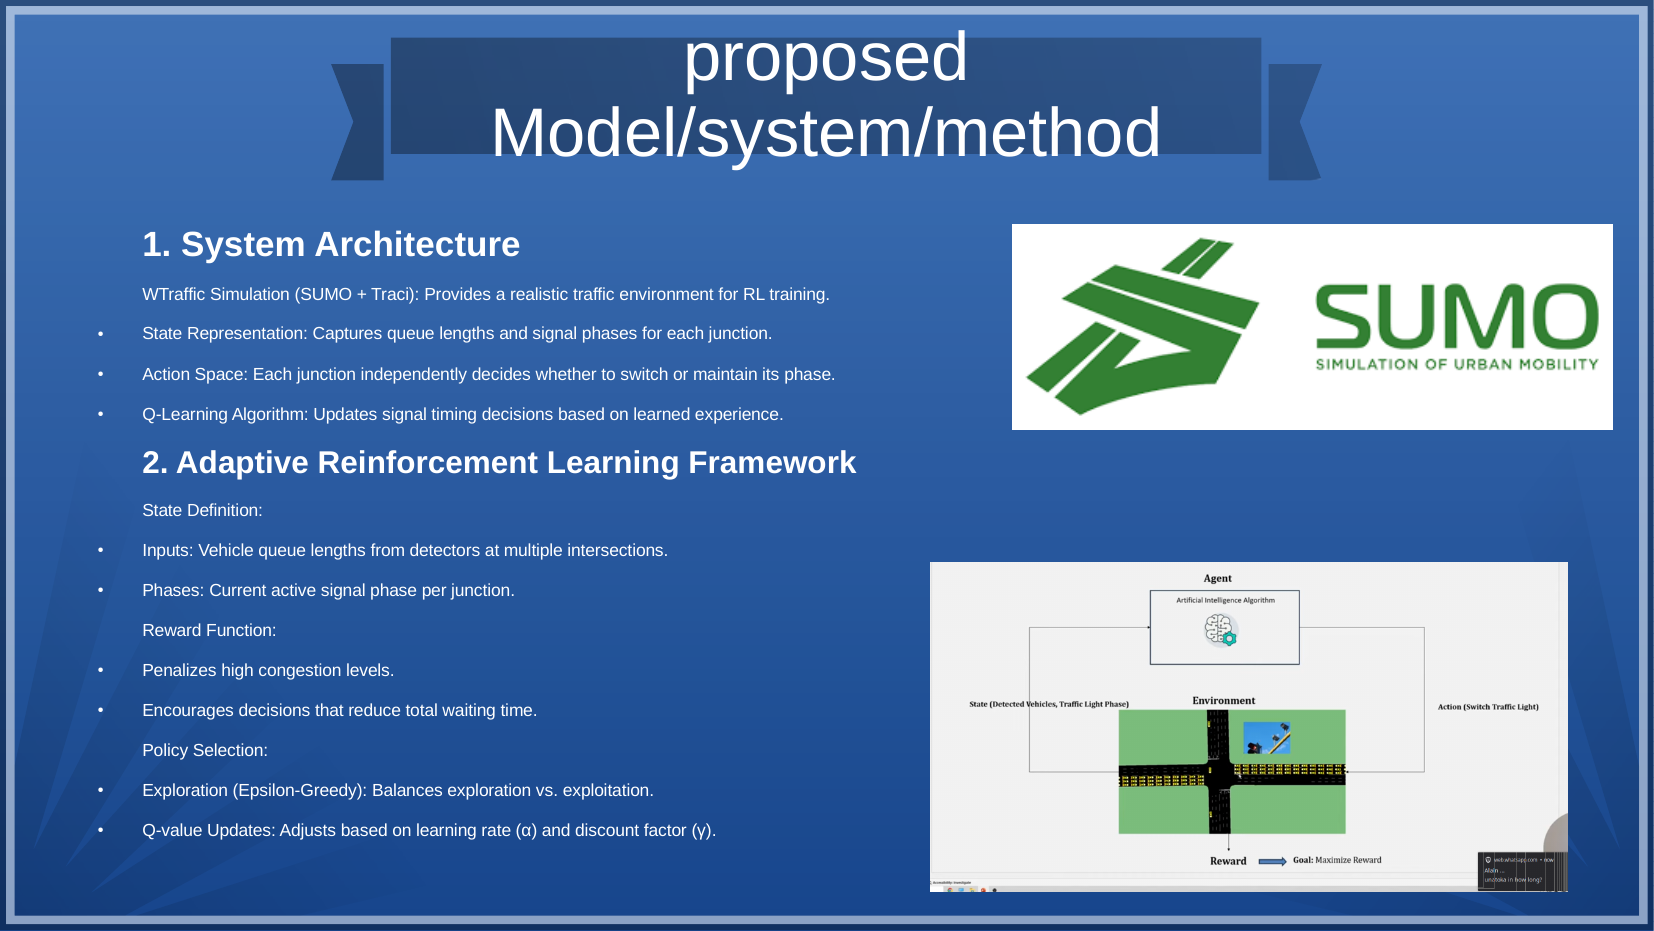

# proposed Model/system/method
1. System Architecture
WTraffic Simulation (SUMO + Traci): Provides a realistic traffic environment for RL training.
State Representation: Captures queue lengths and signal phases for each junction.
Action Space: Each junction independently decides whether to switch or maintain its phase.
Q-Learning Algorithm: Updates signal timing decisions based on learned experience.
2. Adaptive Reinforcement Learning Framework
State Definition:
Inputs: Vehicle queue lengths from detectors at multiple intersections.
Phases: Current active signal phase per junction.
Reward Function:
Penalizes high congestion levels.
Encourages decisions that reduce total waiting time.
Policy Selection:
Exploration (Epsilon-Greedy): Balances exploration vs. exploitation.
Q-value Updates: Adjusts based on learning rate (α) and discount factor (γ).